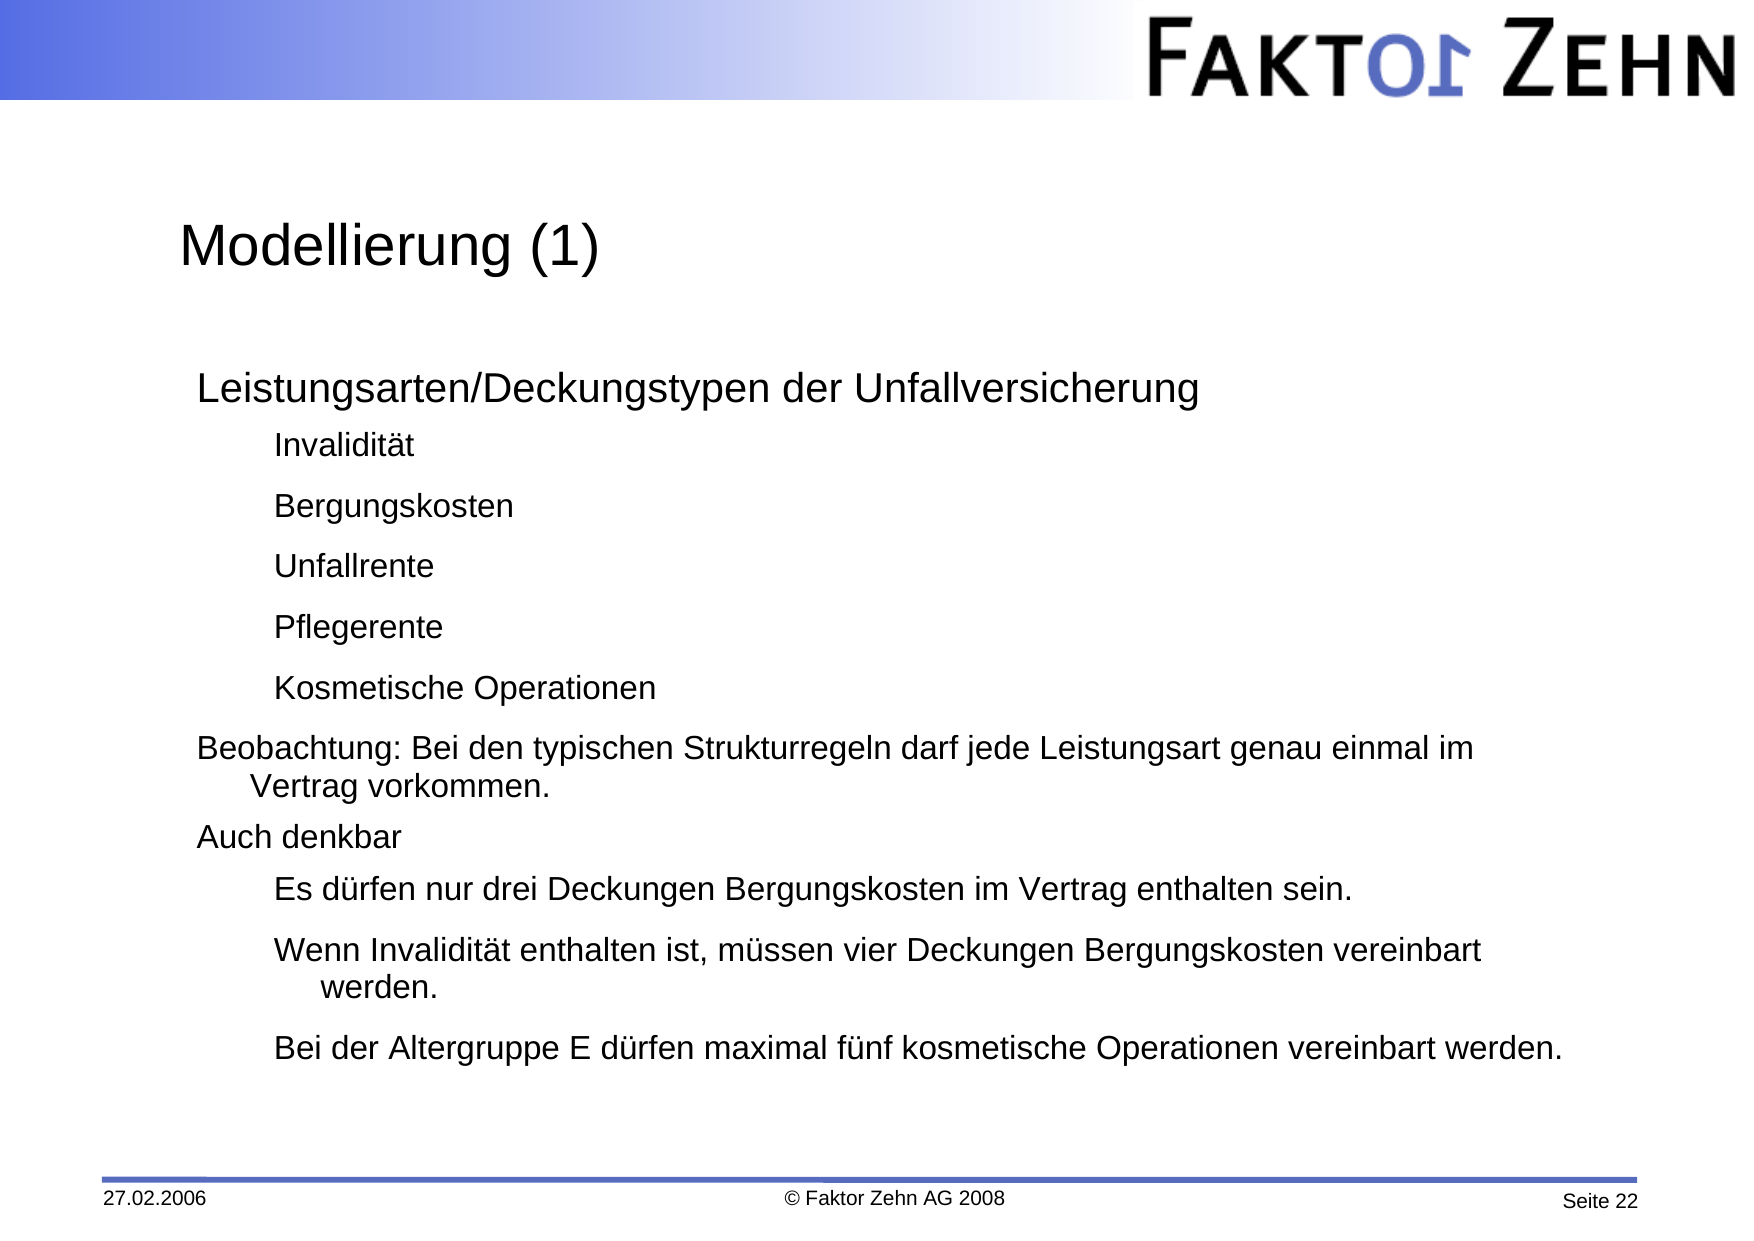

# Modellierung (1)
Leistungsarten/Deckungstypen der Unfallversicherung
Invalidität
Bergungskosten
Unfallrente
Pflegerente
Kosmetische Operationen
Beobachtung: Bei den typischen Strukturregeln darf jede Leistungsart genau einmal im Vertrag vorkommen.
Auch denkbar
Es dürfen nur drei Deckungen Bergungskosten im Vertrag enthalten sein.
Wenn Invalidität enthalten ist, müssen vier Deckungen Bergungskosten vereinbart werden.
Bei der Altergruppe E dürfen maximal fünf kosmetische Operationen vereinbart werden.